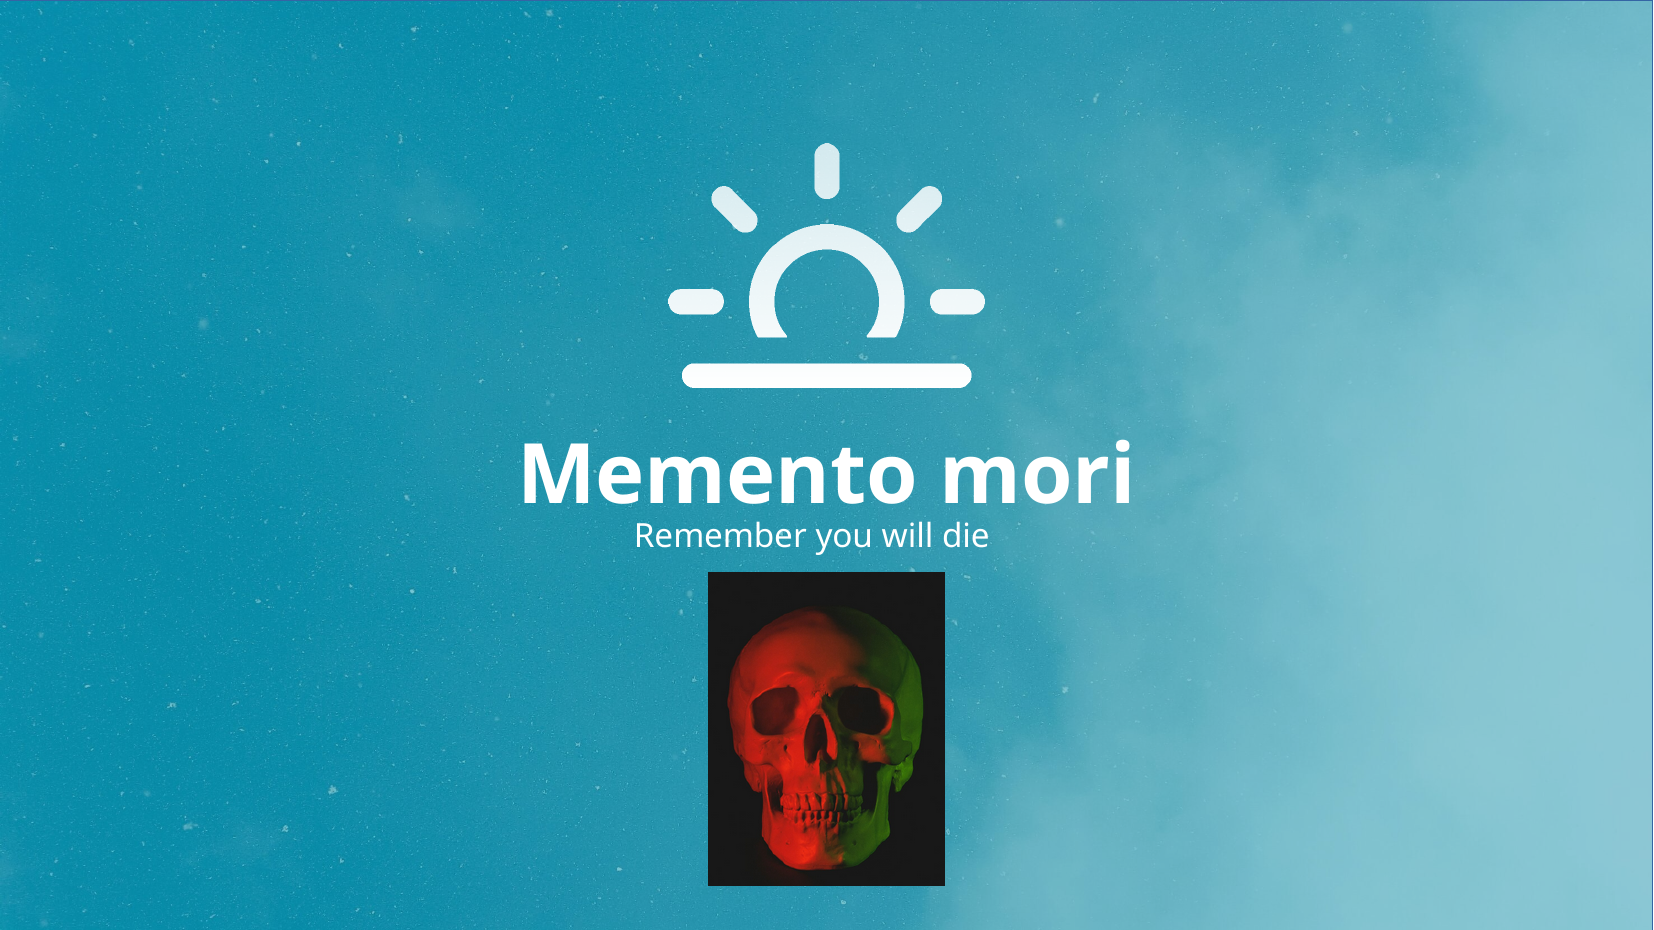

# Memento mori
Remember you will die